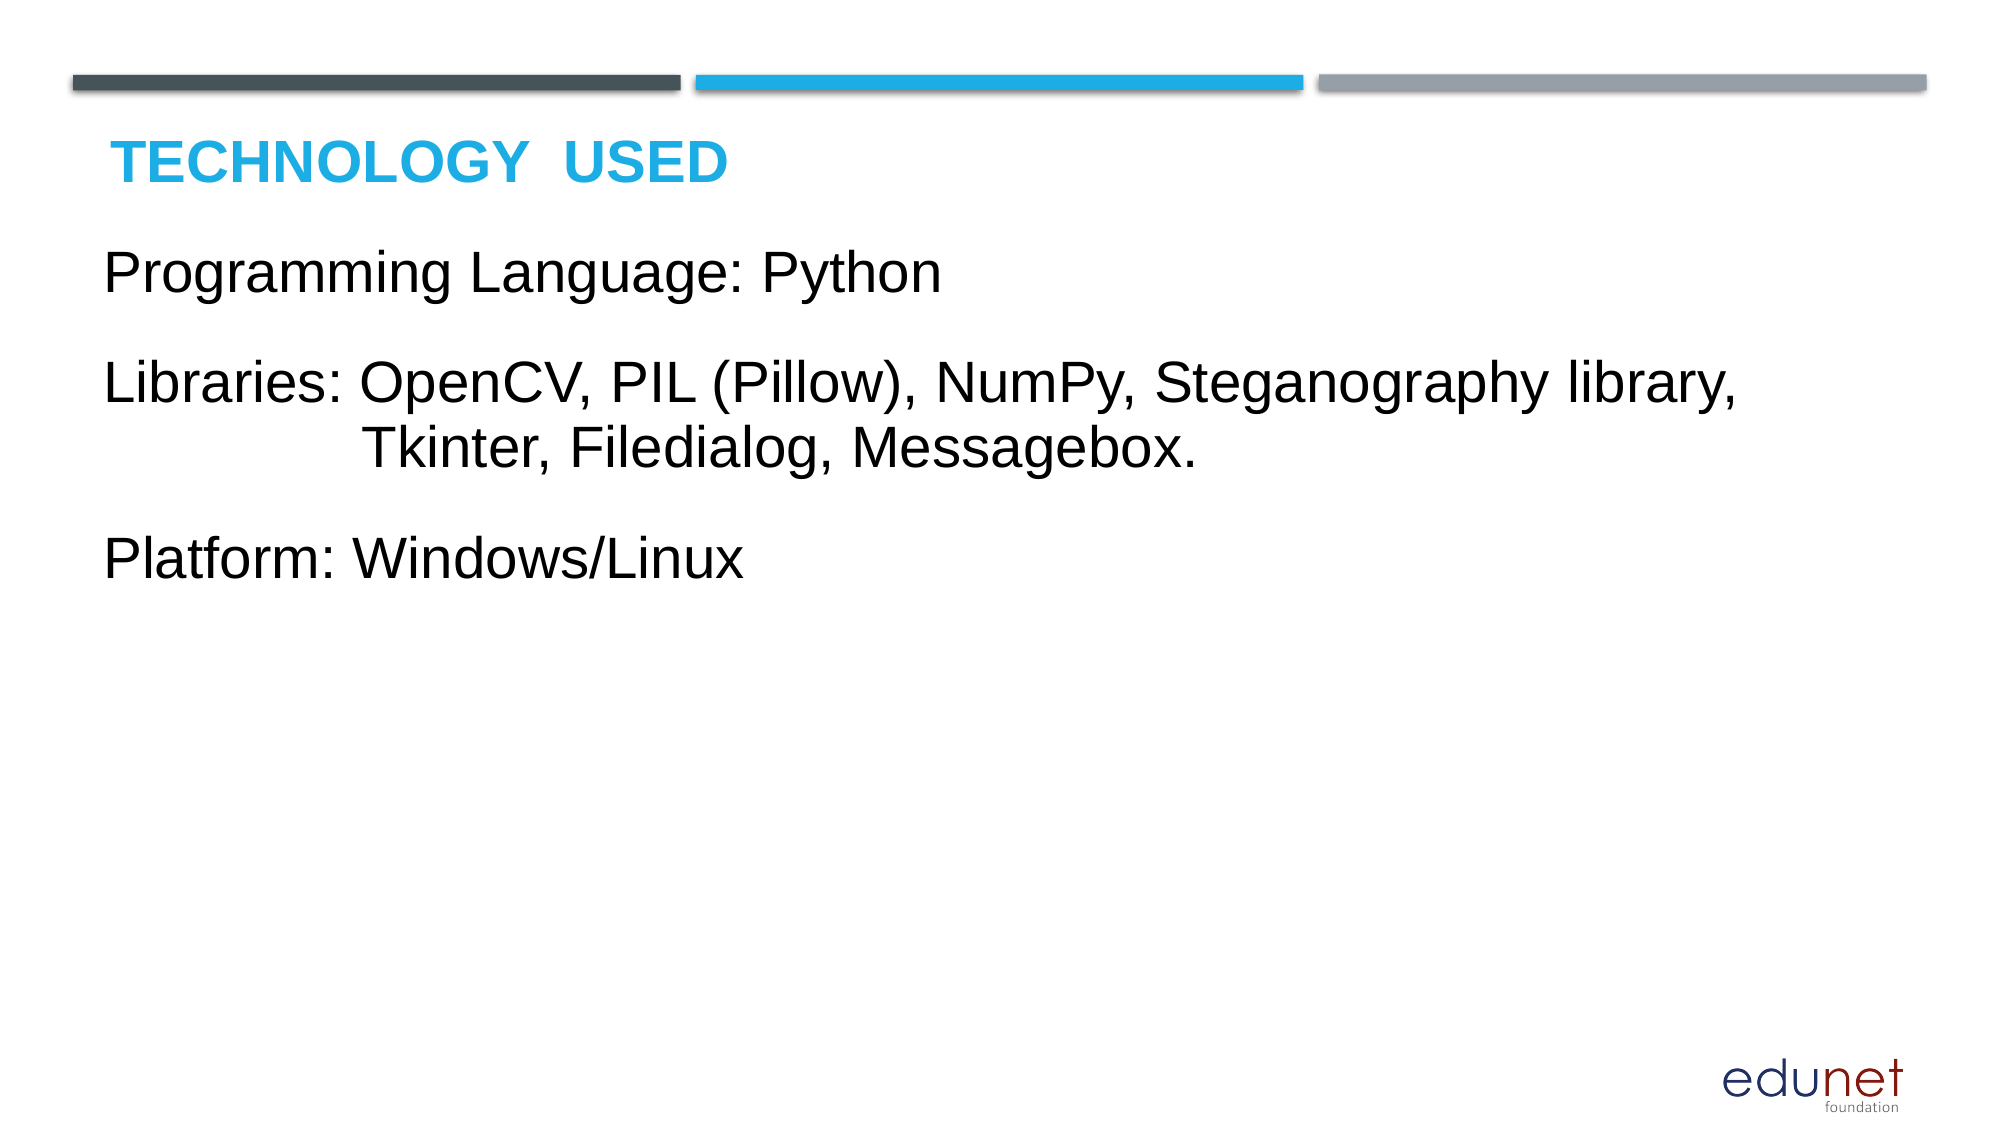

# Technology used
Programming Language: Python
Libraries: OpenCV, PIL (Pillow), NumPy, Steganography library, Tkinter, Filedialog, Messagebox.
Platform: Windows/Linux